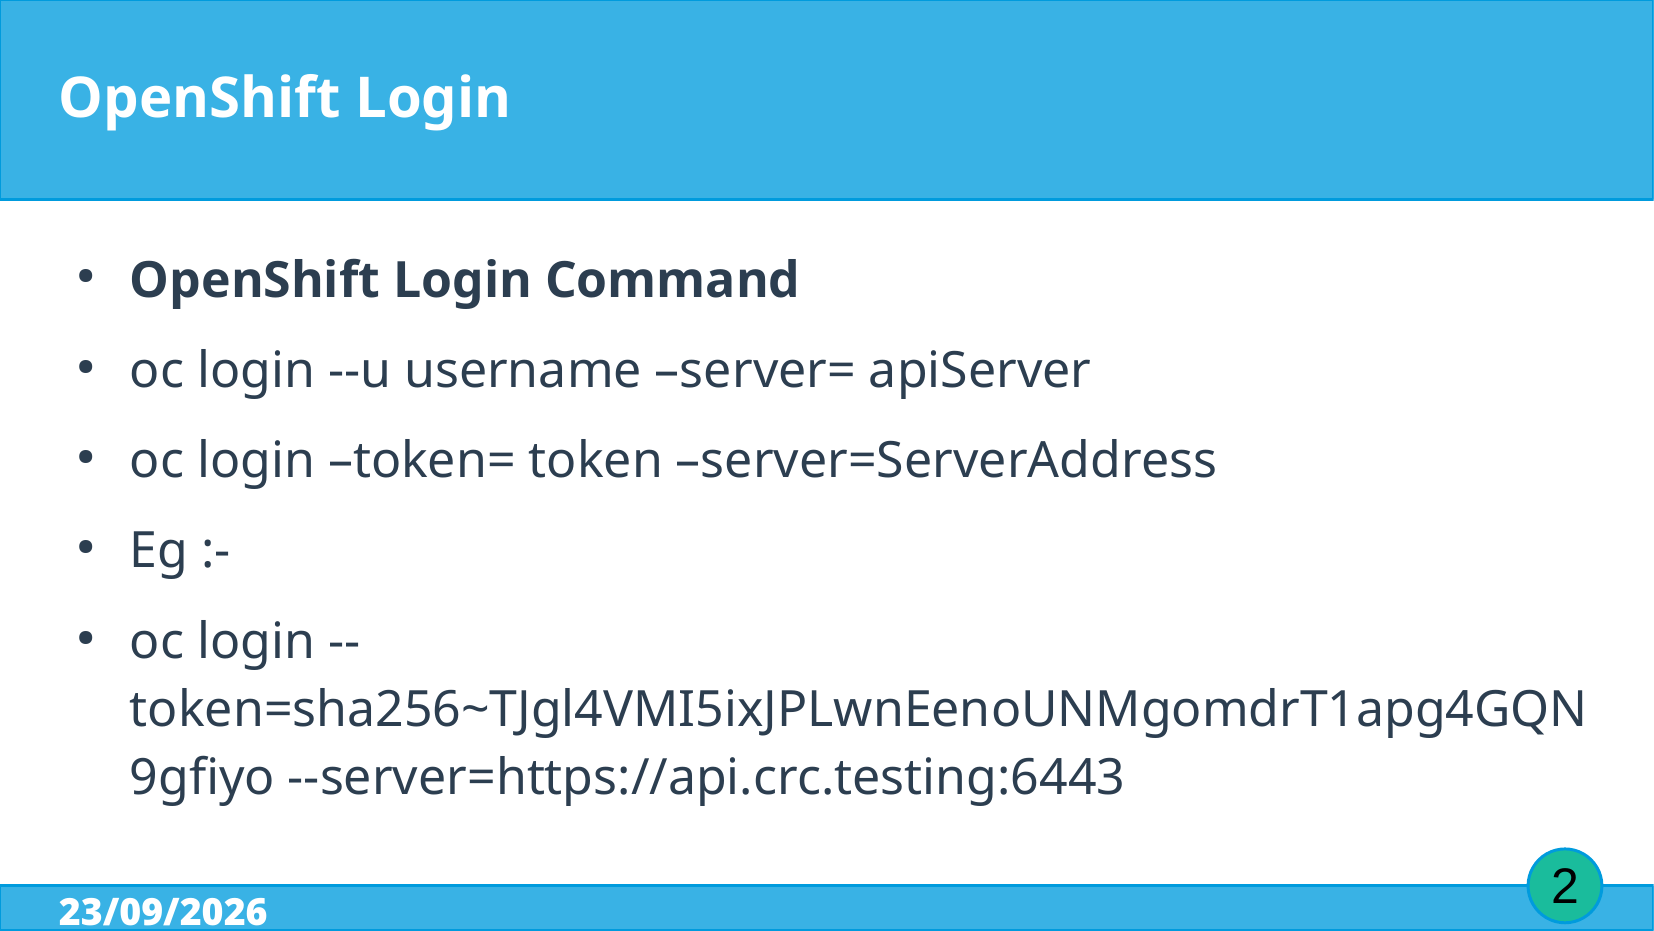

# OpenShift Login
OpenShift Login Command
oc login --u username –server= apiServer
oc login –token= token –server=ServerAddress
Eg :-
oc login --token=sha256~TJgl4VMI5ixJPLwnEenoUNMgomdrT1apg4GQN9gfiyo --server=https://api.crc.testing:6443